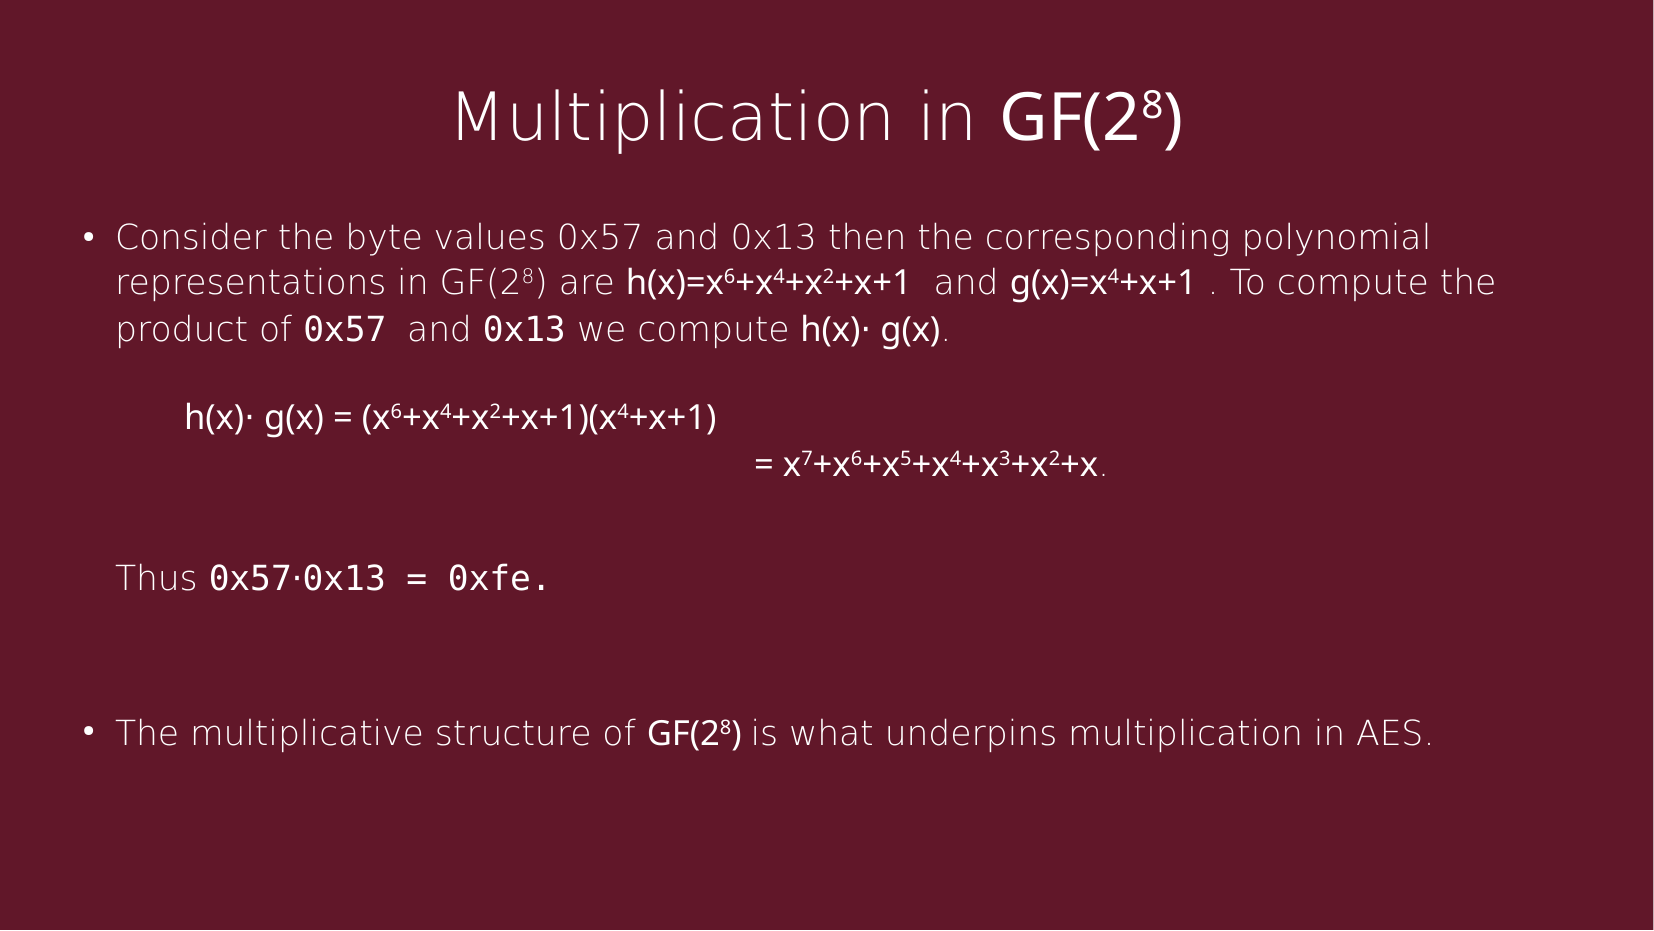

# Multiplication in GF(28)
Consider the byte values 0x57 and 0x13 then the corresponding polynomial representations in GF(28) are h(x)=x6+x4+x2+x+1 and g(x)=x4+x+1 . To compute the product of 0x57 and 0x13 we compute h(x)⋅ g(x).
					h(x)⋅ g(x) = (x6+x4+x2+x+1)(x4+x+1)
		 	 = x7+x6+x5+x4+x3+x2+x.
Thus 0x57⋅0x13 = 0xfe.
The multiplicative structure of GF(28) is what underpins multiplication in AES.